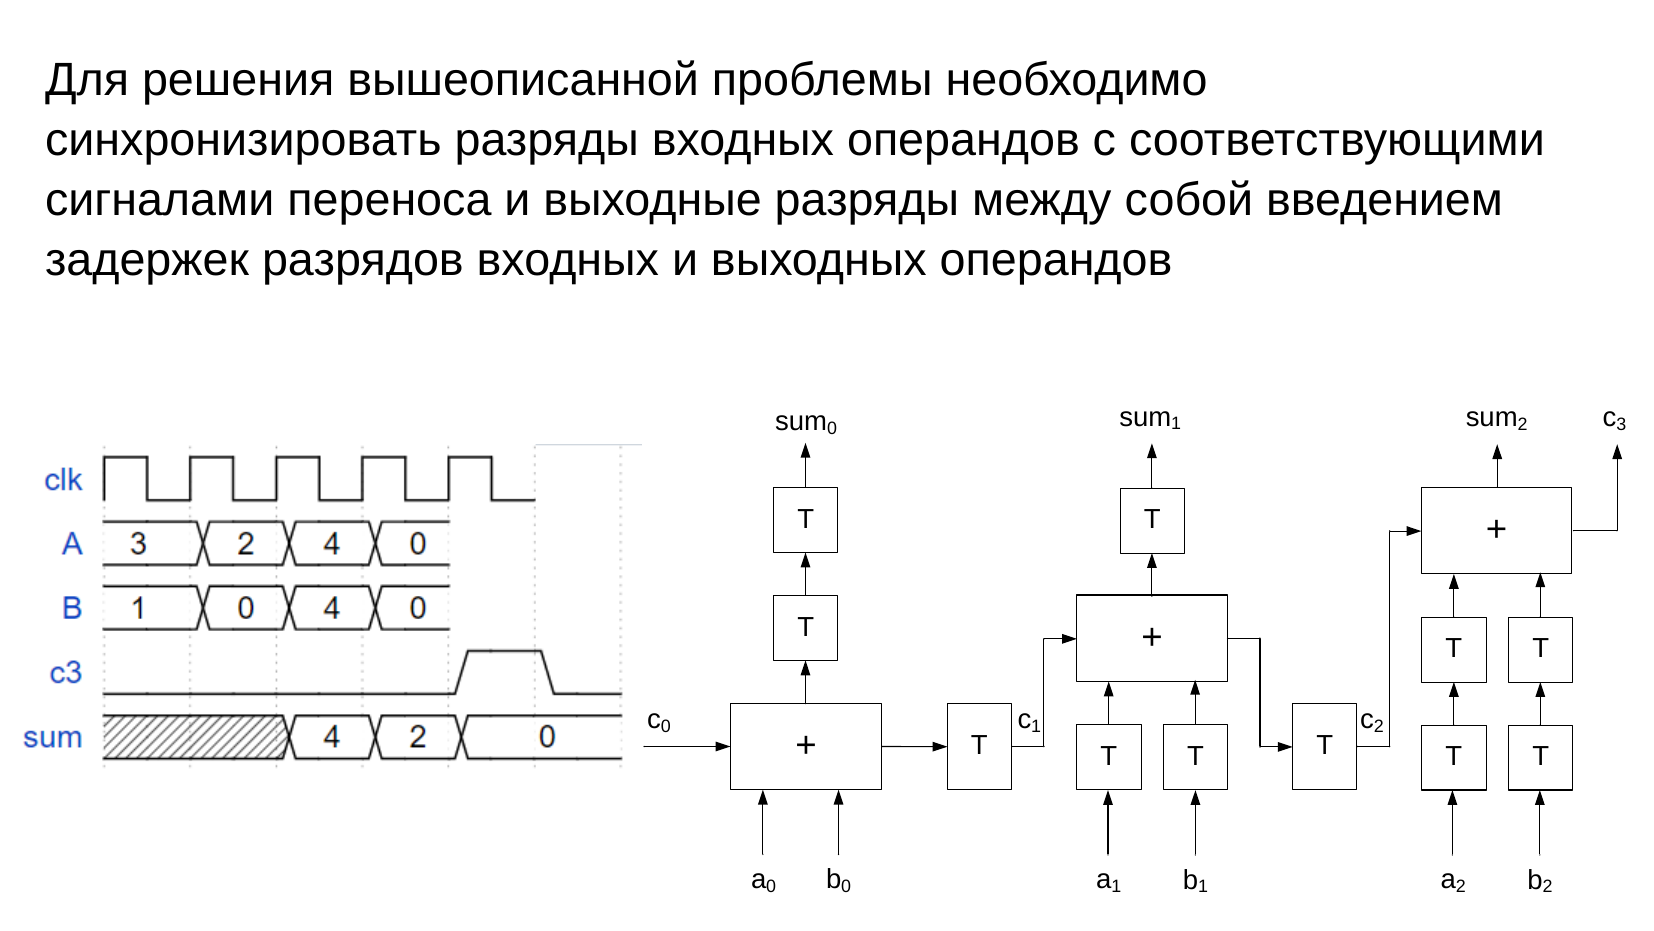

# Для решения вышеописанной проблемы необходимо синхронизировать разряды входных операндов с соответствующими сигналами переноса и выходные разряды между собой введением задержек разрядов входных и выходных операндов